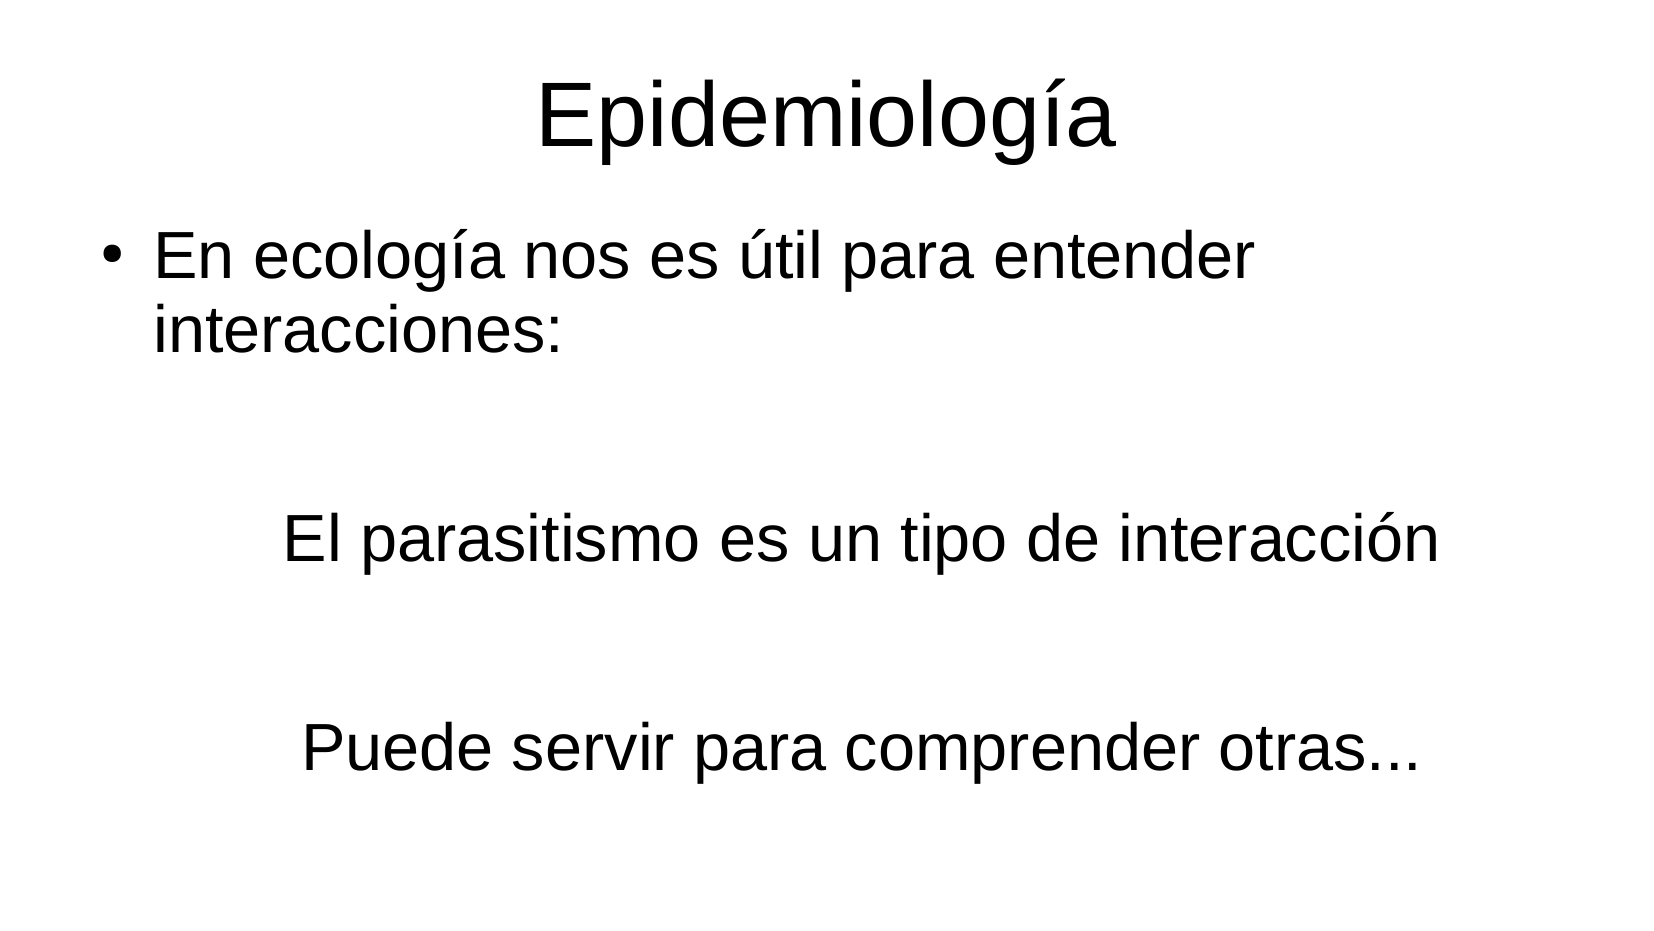

# Epidemiología
En ecología nos es útil para entender interacciones:
El parasitismo es un tipo de interacción
Puede servir para comprender otras...